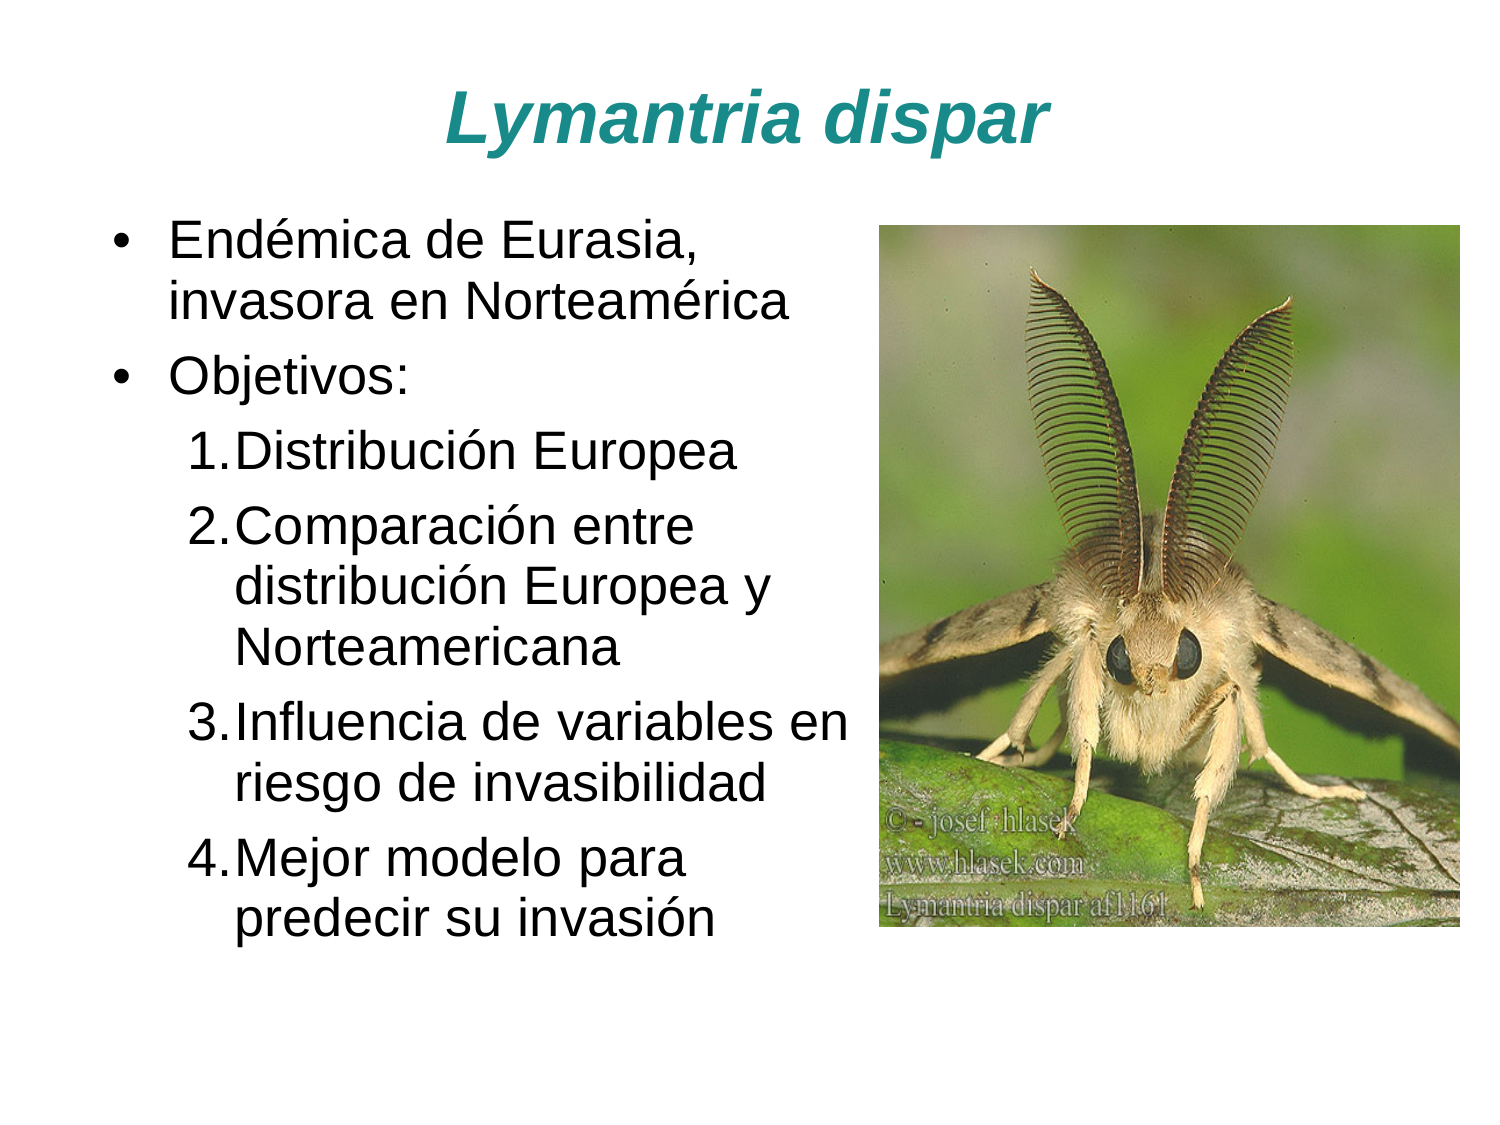

# Lymantria dispar
Endémica de Eurasia, invasora en Norteamérica
Objetivos:
Distribución Europea
Comparación entre distribución Europea y Norteamericana
Influencia de variables en riesgo de invasibilidad
Mejor modelo para predecir su invasión